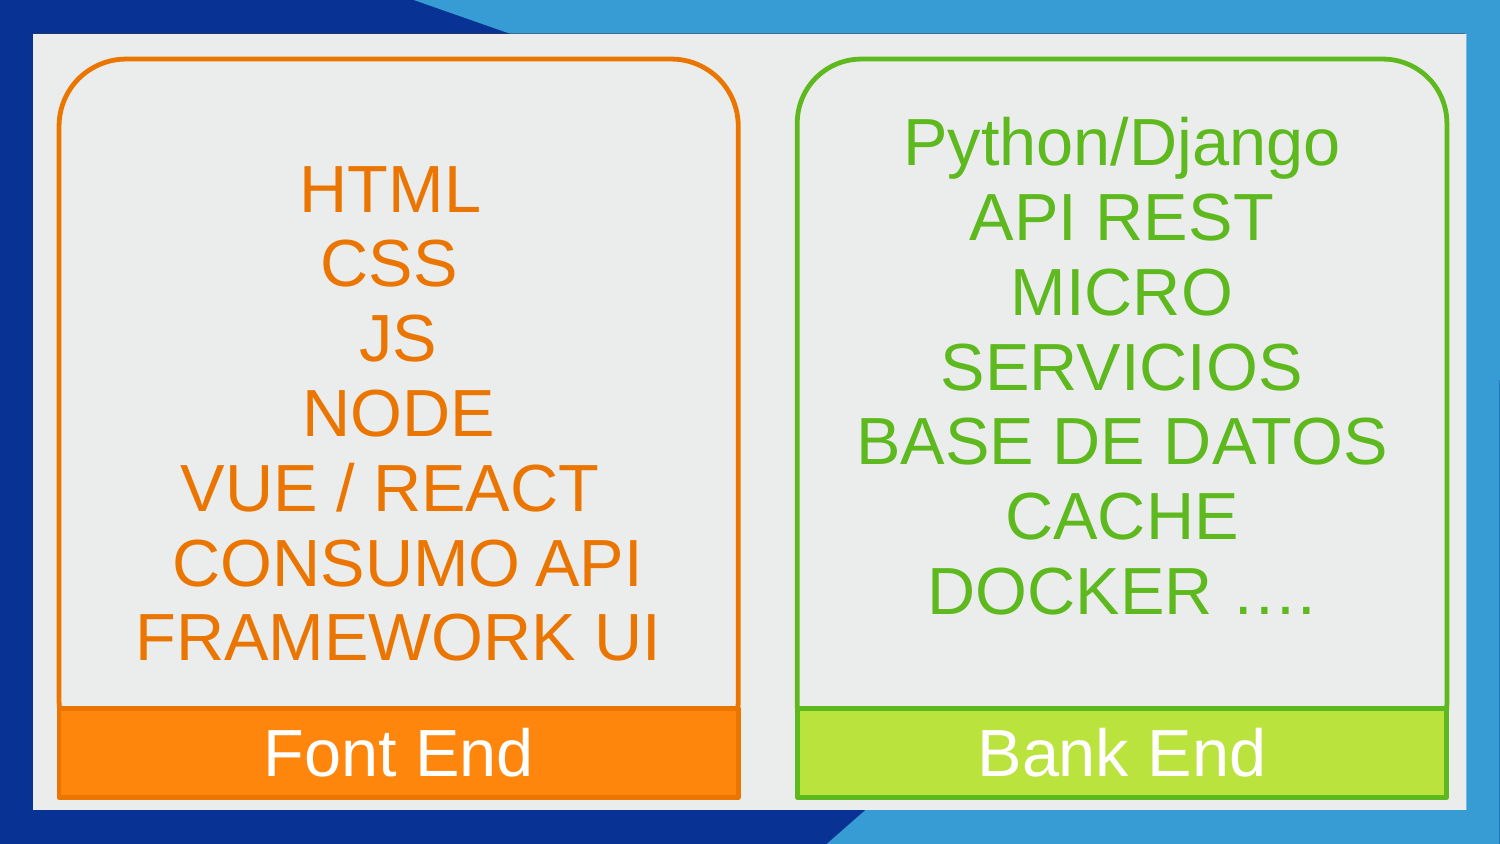

HTML
CSS
JS
NODE
VUE / REACT
 CONSUMO API
FRAMEWORK UI
Python/Django
API REST
MICRO SERVICIOS
BASE DE DATOS
CACHE
DOCKER ….
Font End
Bank End